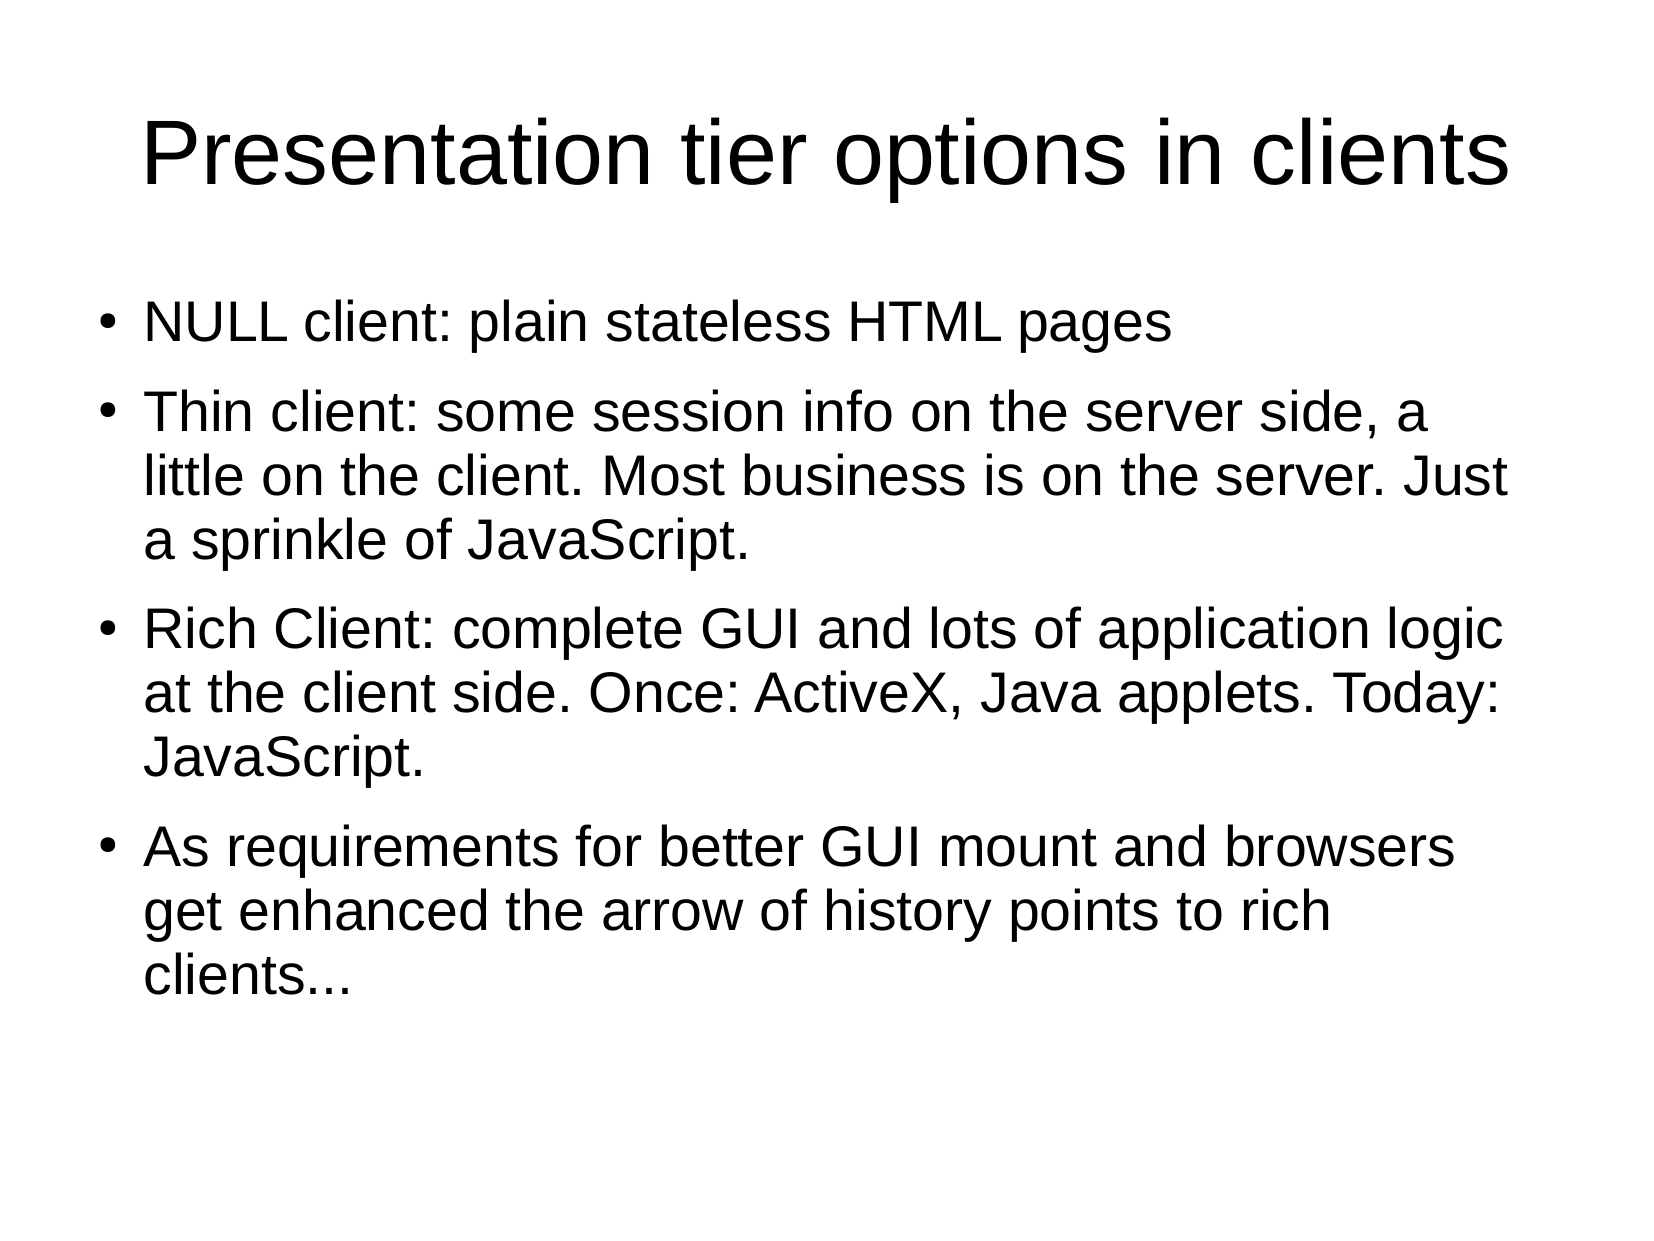

# Presentation tier options in clients
NULL client: plain stateless HTML pages
Thin client: some session info on the server side, a little on the client. Most business is on the server. Just a sprinkle of JavaScript.
Rich Client: complete GUI and lots of application logic at the client side. Once: ActiveX, Java applets. Today: JavaScript.
As requirements for better GUI mount and browsers get enhanced the arrow of history points to rich clients...